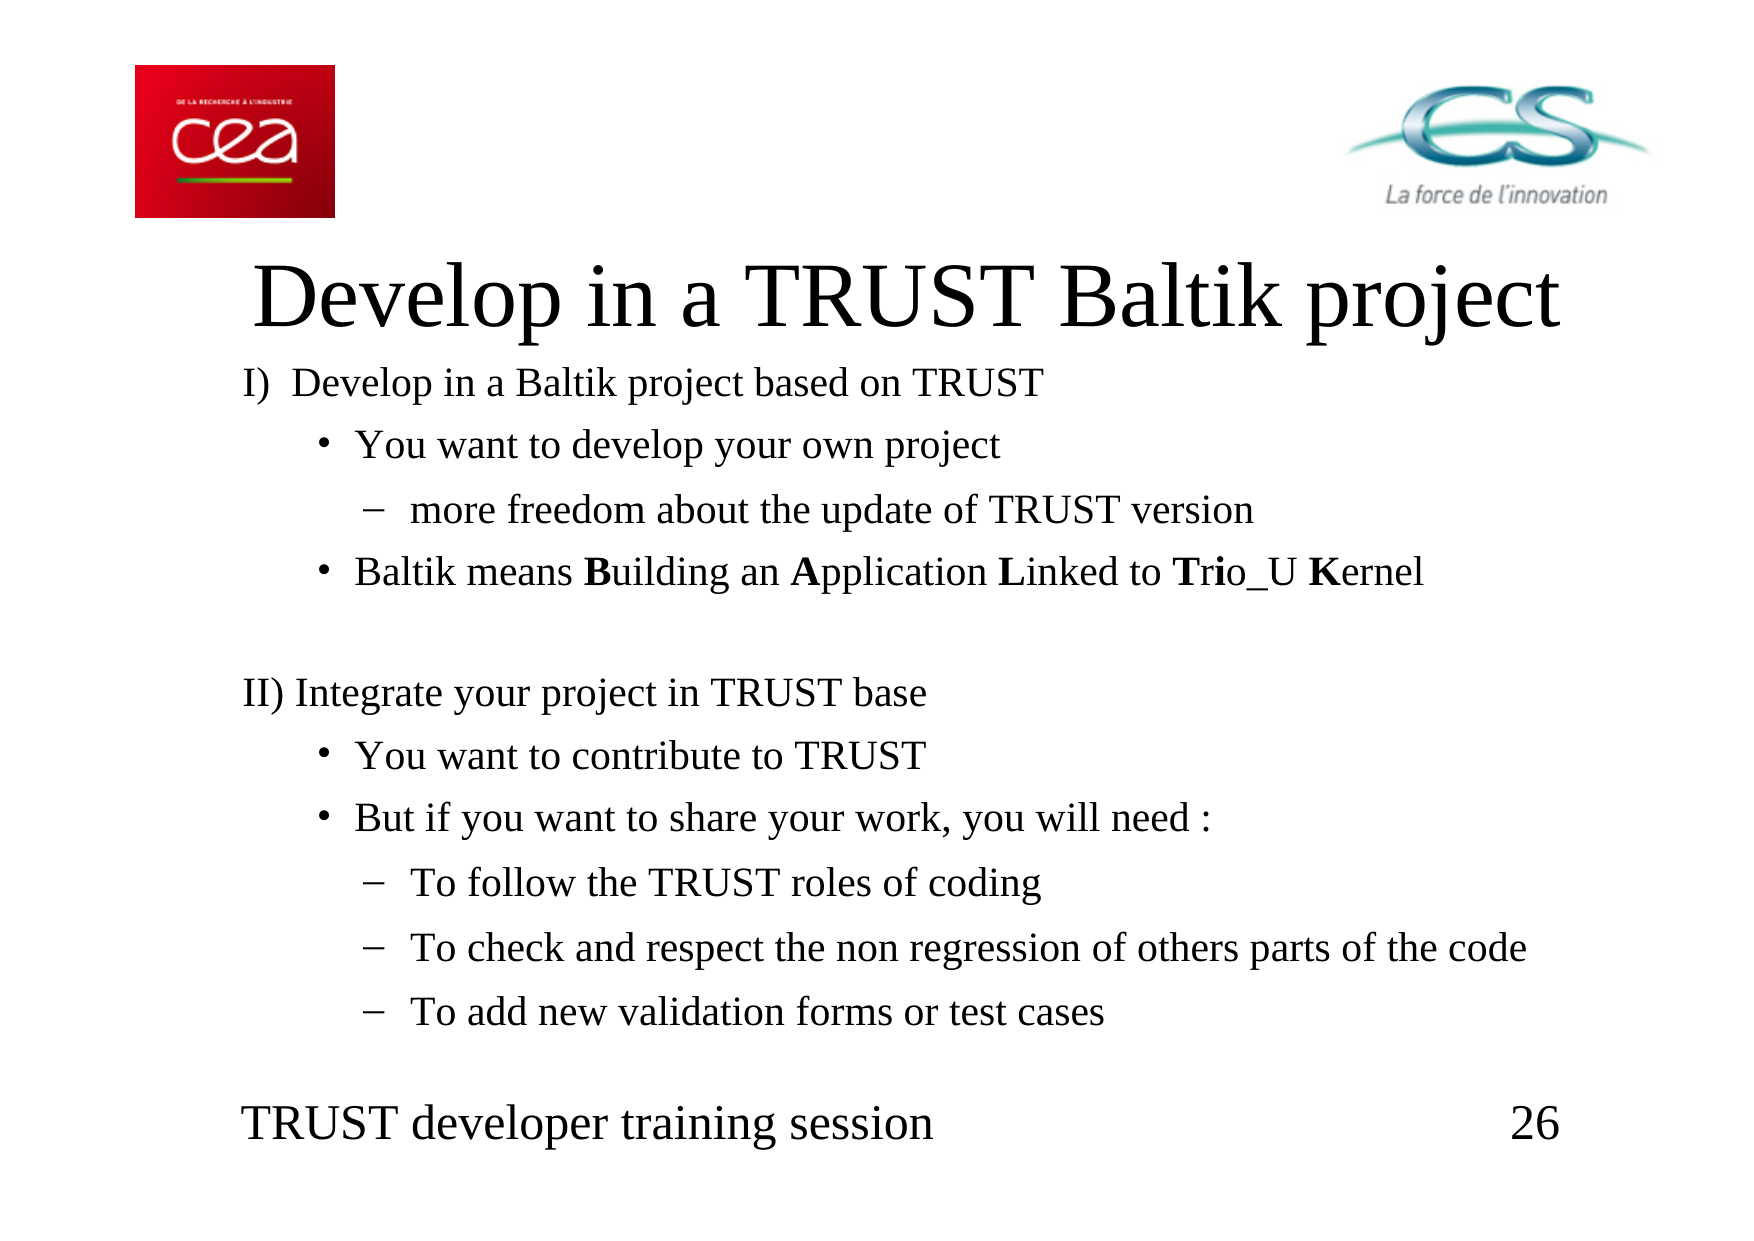

Develop in a TRUST Baltik project
# I) Develop in a Baltik project based on TRUST
You want to develop your own project
more freedom about the update of TRUST version
Baltik means Building an Application Linked to Trio_U Kernel
II) Integrate your project in TRUST base
You want to contribute to TRUST
But if you want to share your work, you will need :
To follow the TRUST roles of coding
To check and respect the non regression of others parts of the code
To add new validation forms or test cases
TRUST developer training session
26